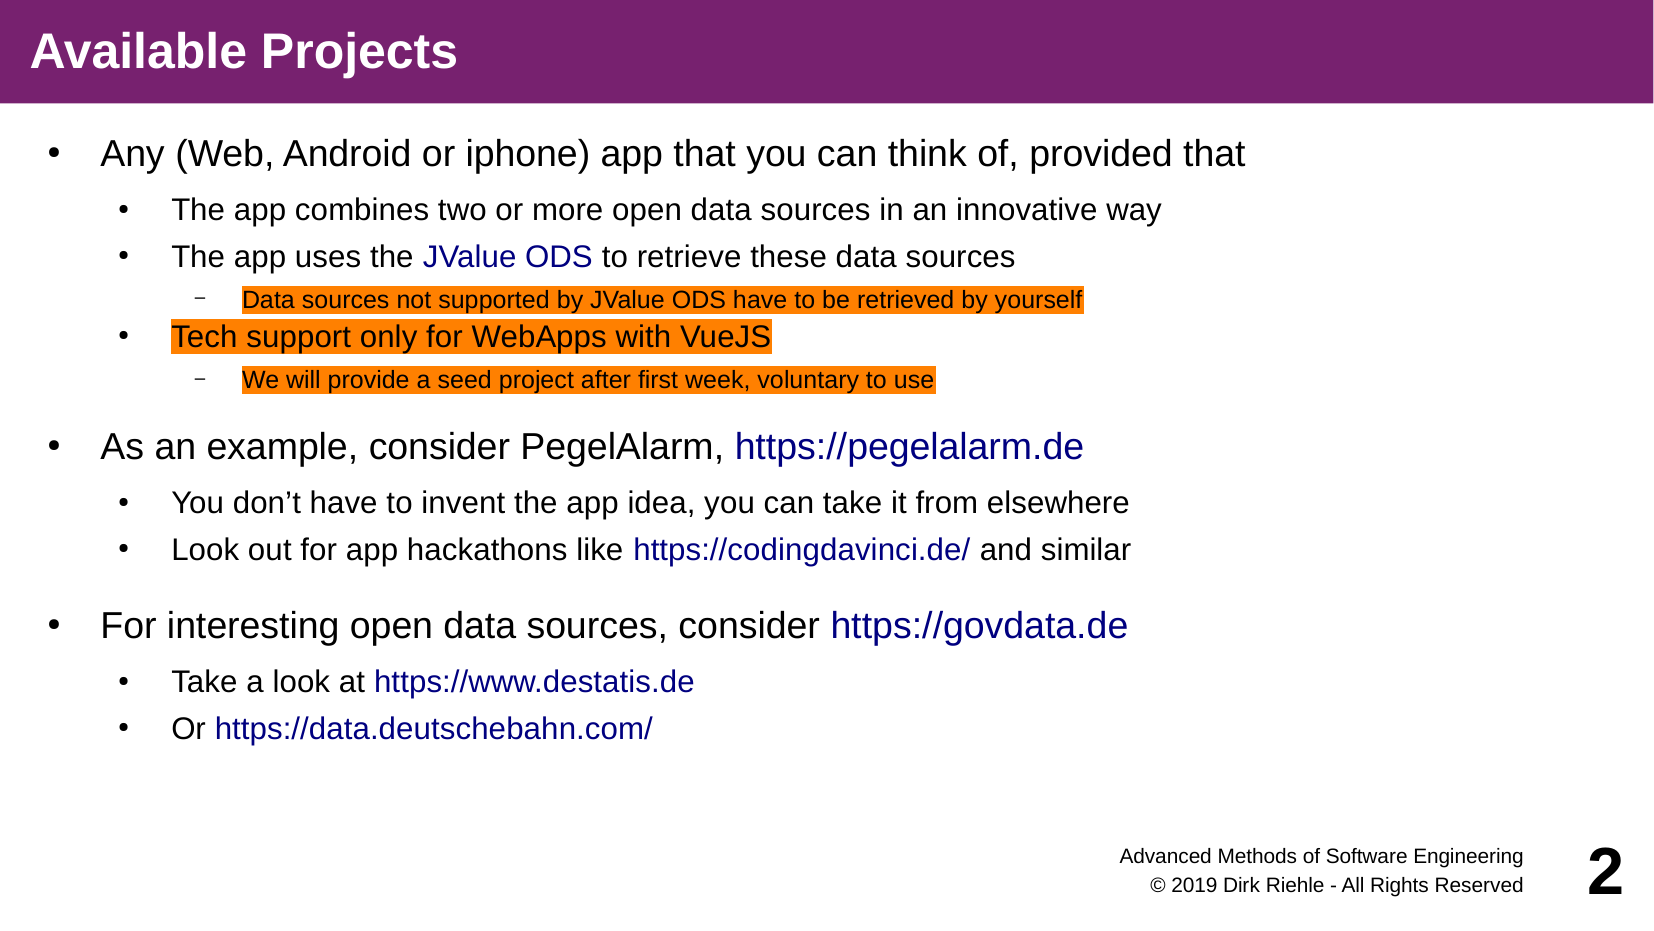

# Available Projects
Any (Web, Android or iphone) app that you can think of, provided that
The app combines two or more open data sources in an innovative way
The app uses the JValue ODS to retrieve these data sources
Data sources not supported by JValue ODS have to be retrieved by yourself
Tech support only for WebApps with VueJS
We will provide a seed project after first week, voluntary to use
As an example, consider PegelAlarm, https://pegelalarm.de
You don’t have to invent the app idea, you can take it from elsewhere
Look out for app hackathons like https://codingdavinci.de/ and similar
For interesting open data sources, consider https://govdata.de
Take a look at https://www.destatis.de
Or https://data.deutschebahn.com/
Advanced Methods of Software Engineering
2
© 2019 Dirk Riehle - All Rights Reserved